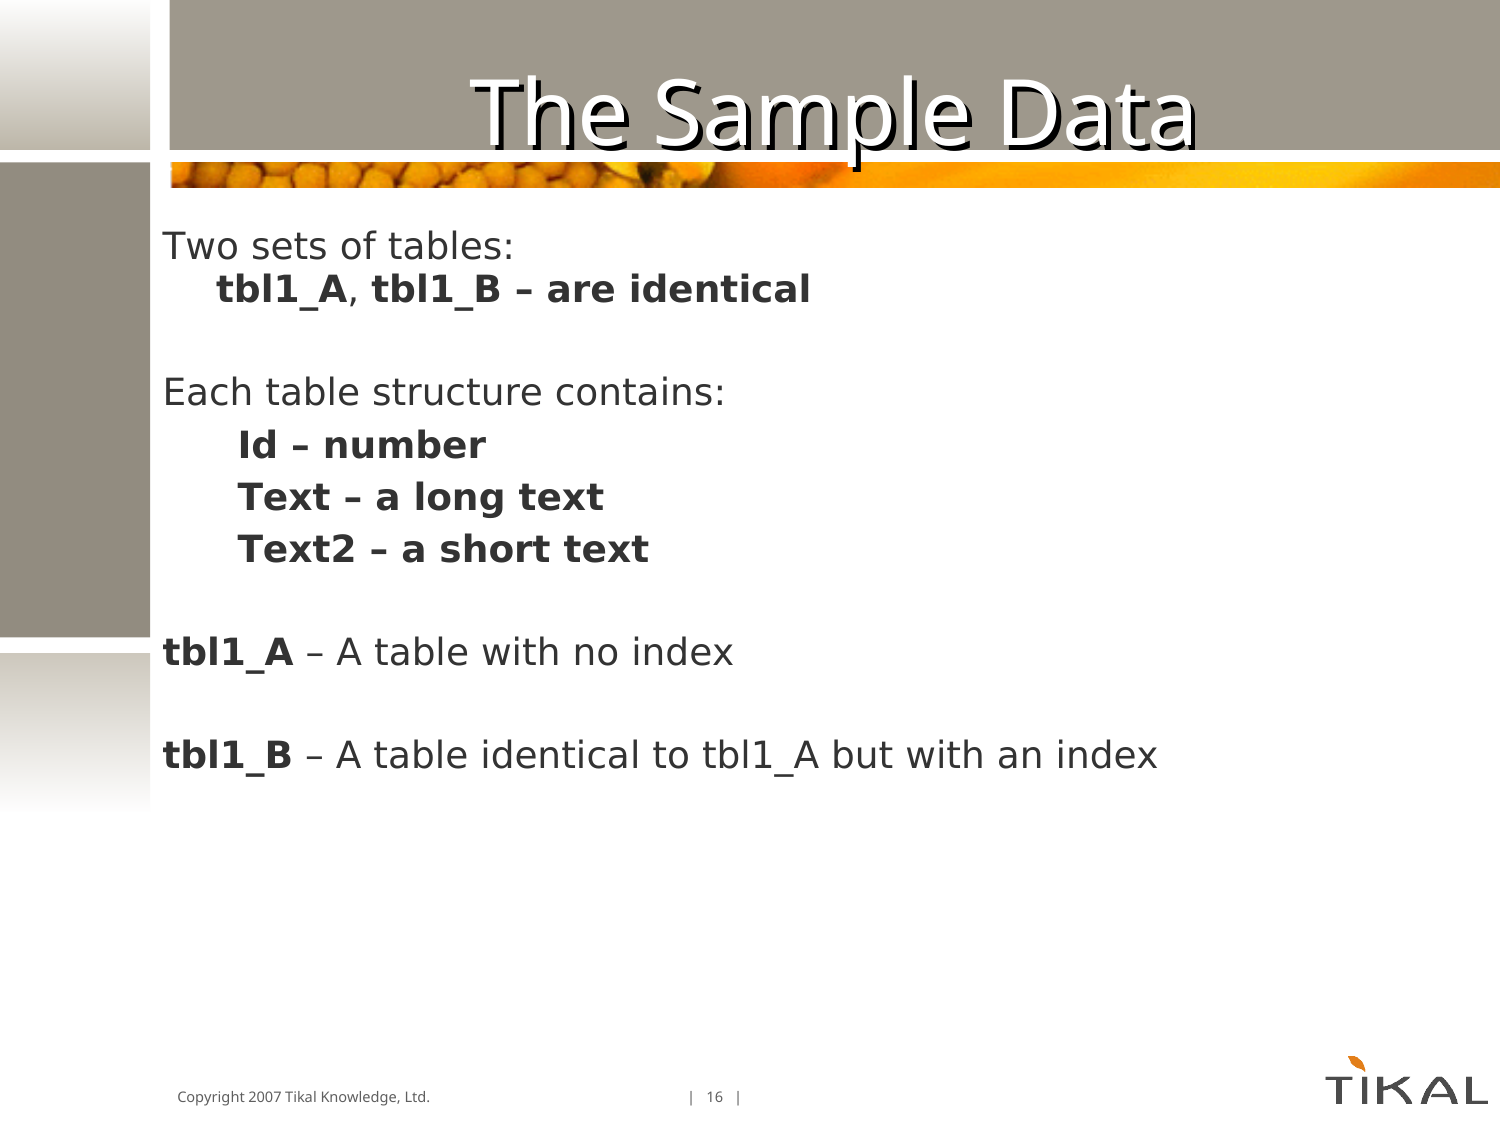

# The Sample Data
Two sets of tables:
tbl1_A, tbl1_B – are identical
Each table structure contains:
Id – number
Text – a long text
Text2 – a short text
tbl1_A – A table with no index
tbl1_B – A table identical to tbl1_A but with an index